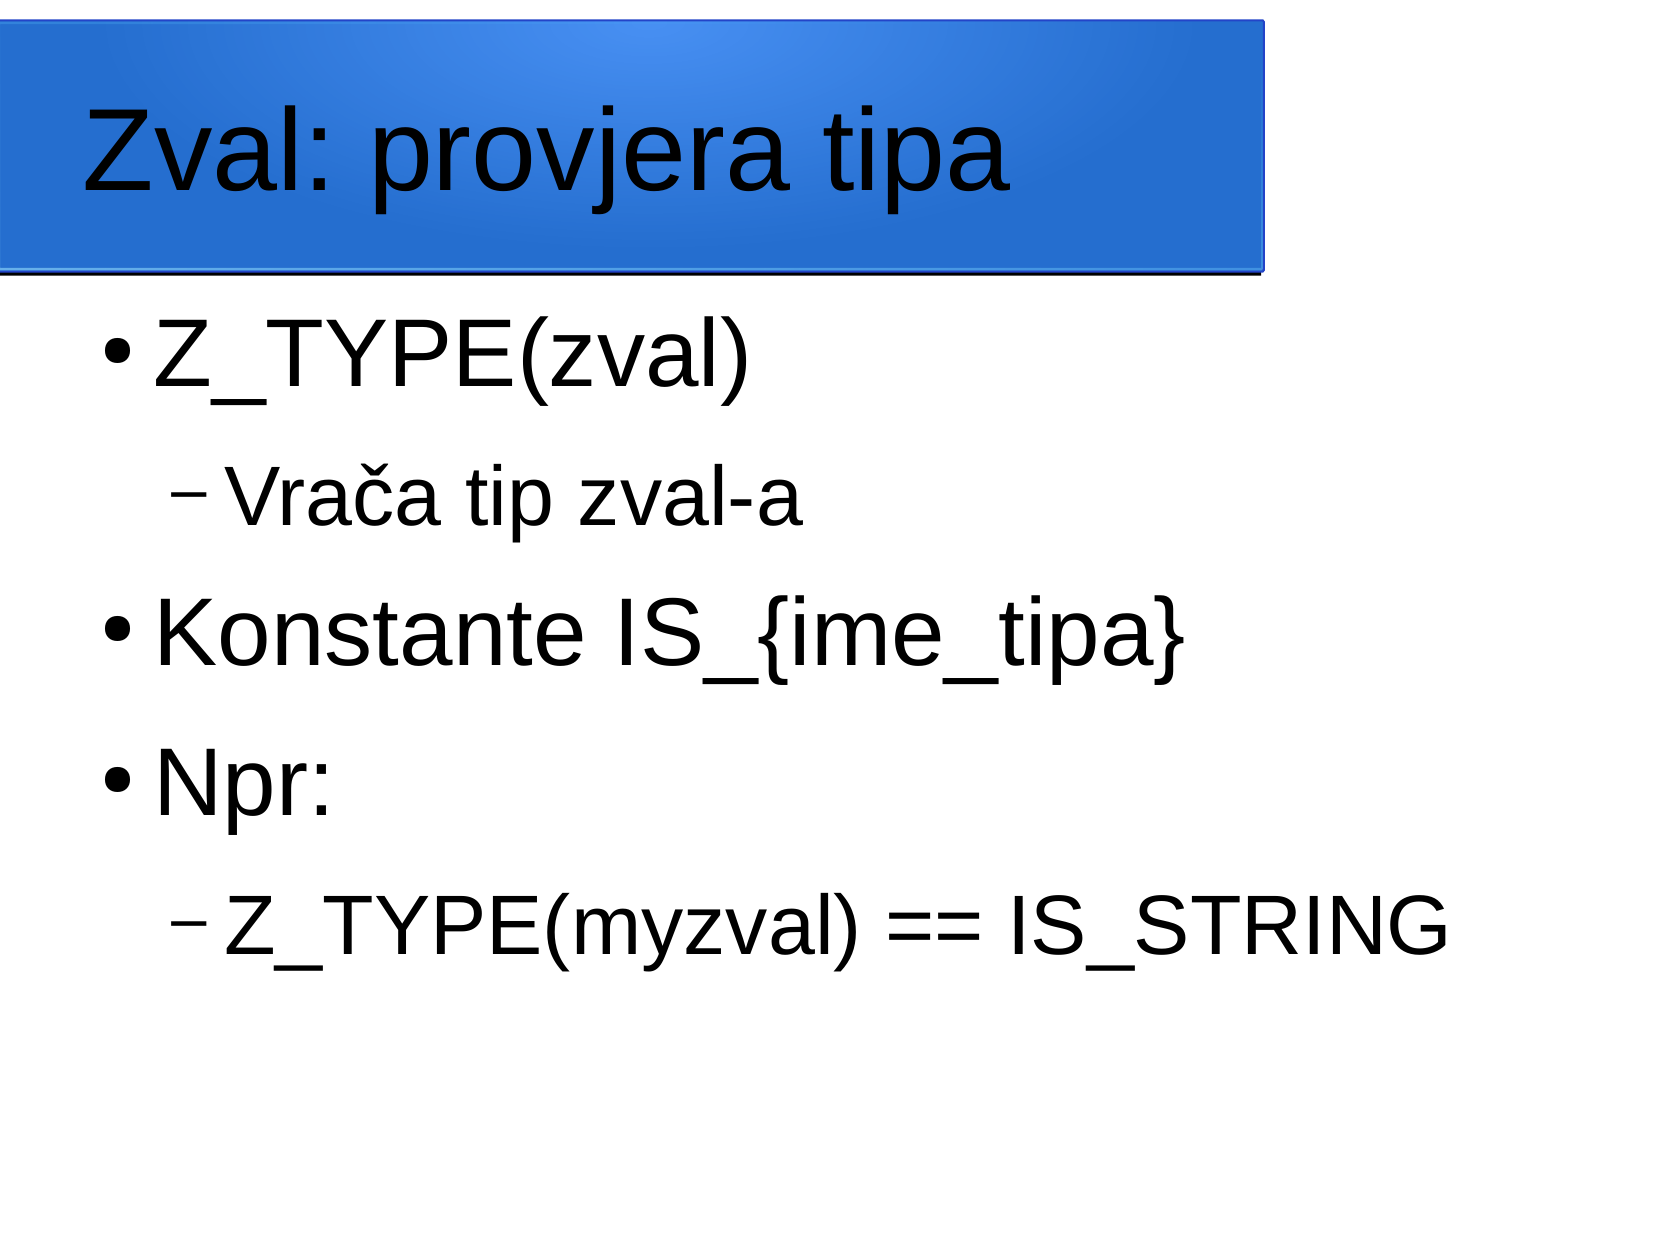

# Zval: provjera tipa
Z_TYPE(zval)
Vrača tip zval-a
Konstante IS_{ime_tipa}
Npr:
Z_TYPE(myzval) == IS_STRING